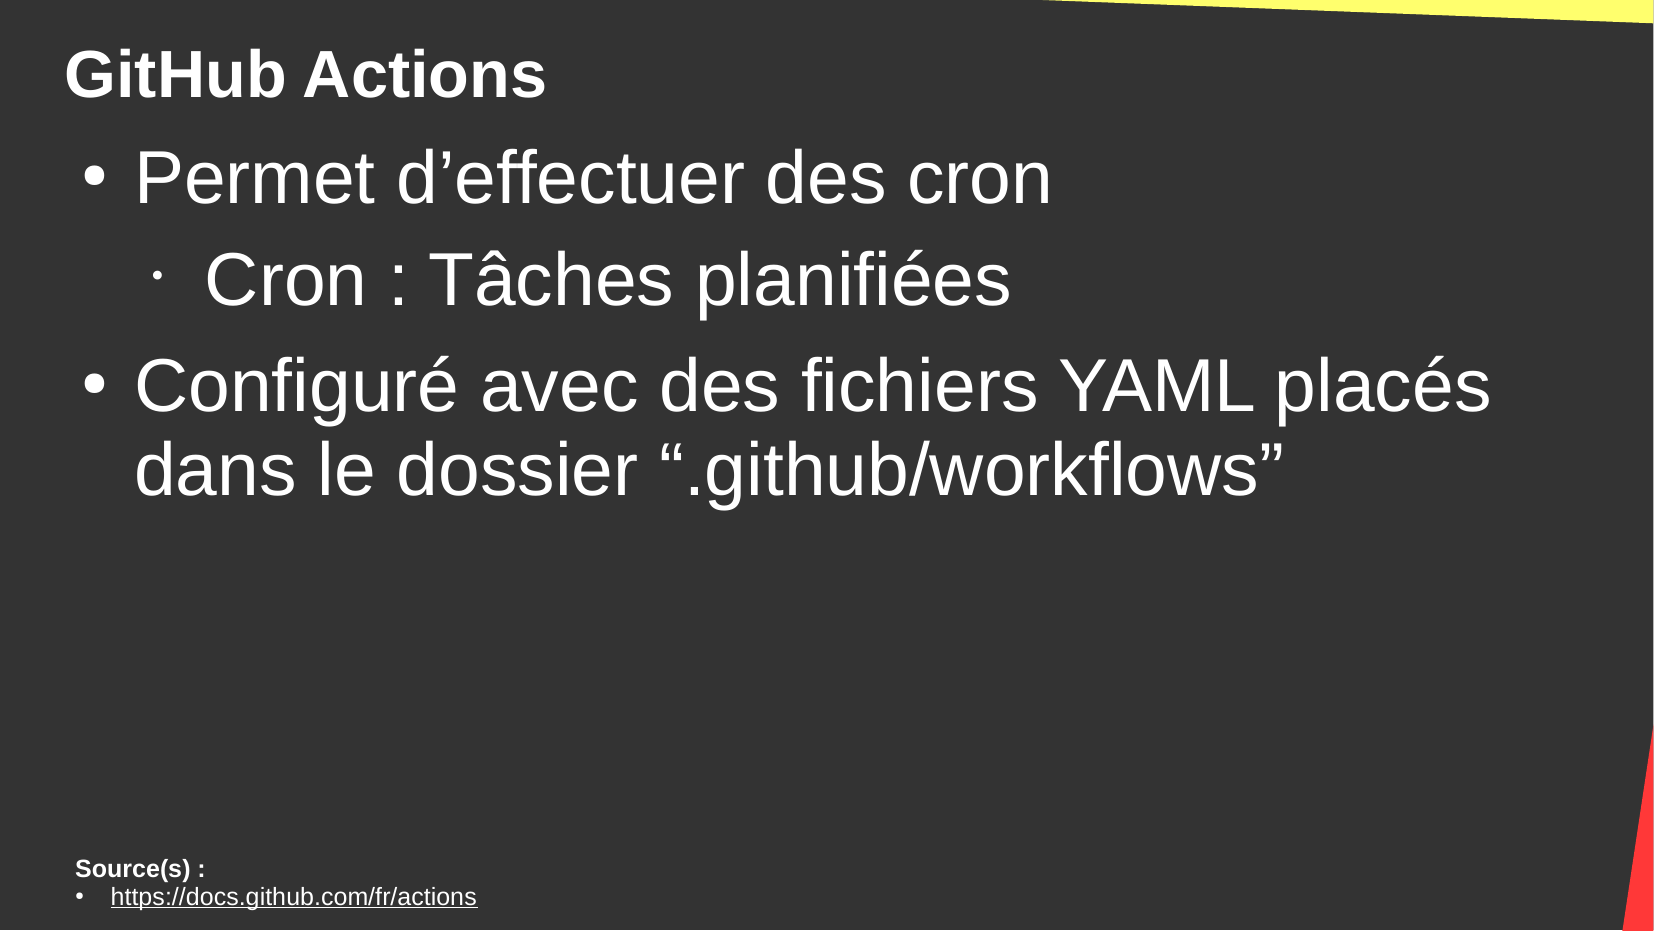

# GitHub Actions
Permet d’effectuer des cron
Cron : Tâches planifiées
Configuré avec des fichiers YAML placés dans le dossier “.github/workflows”
Source(s) :
https://docs.github.com/fr/actions